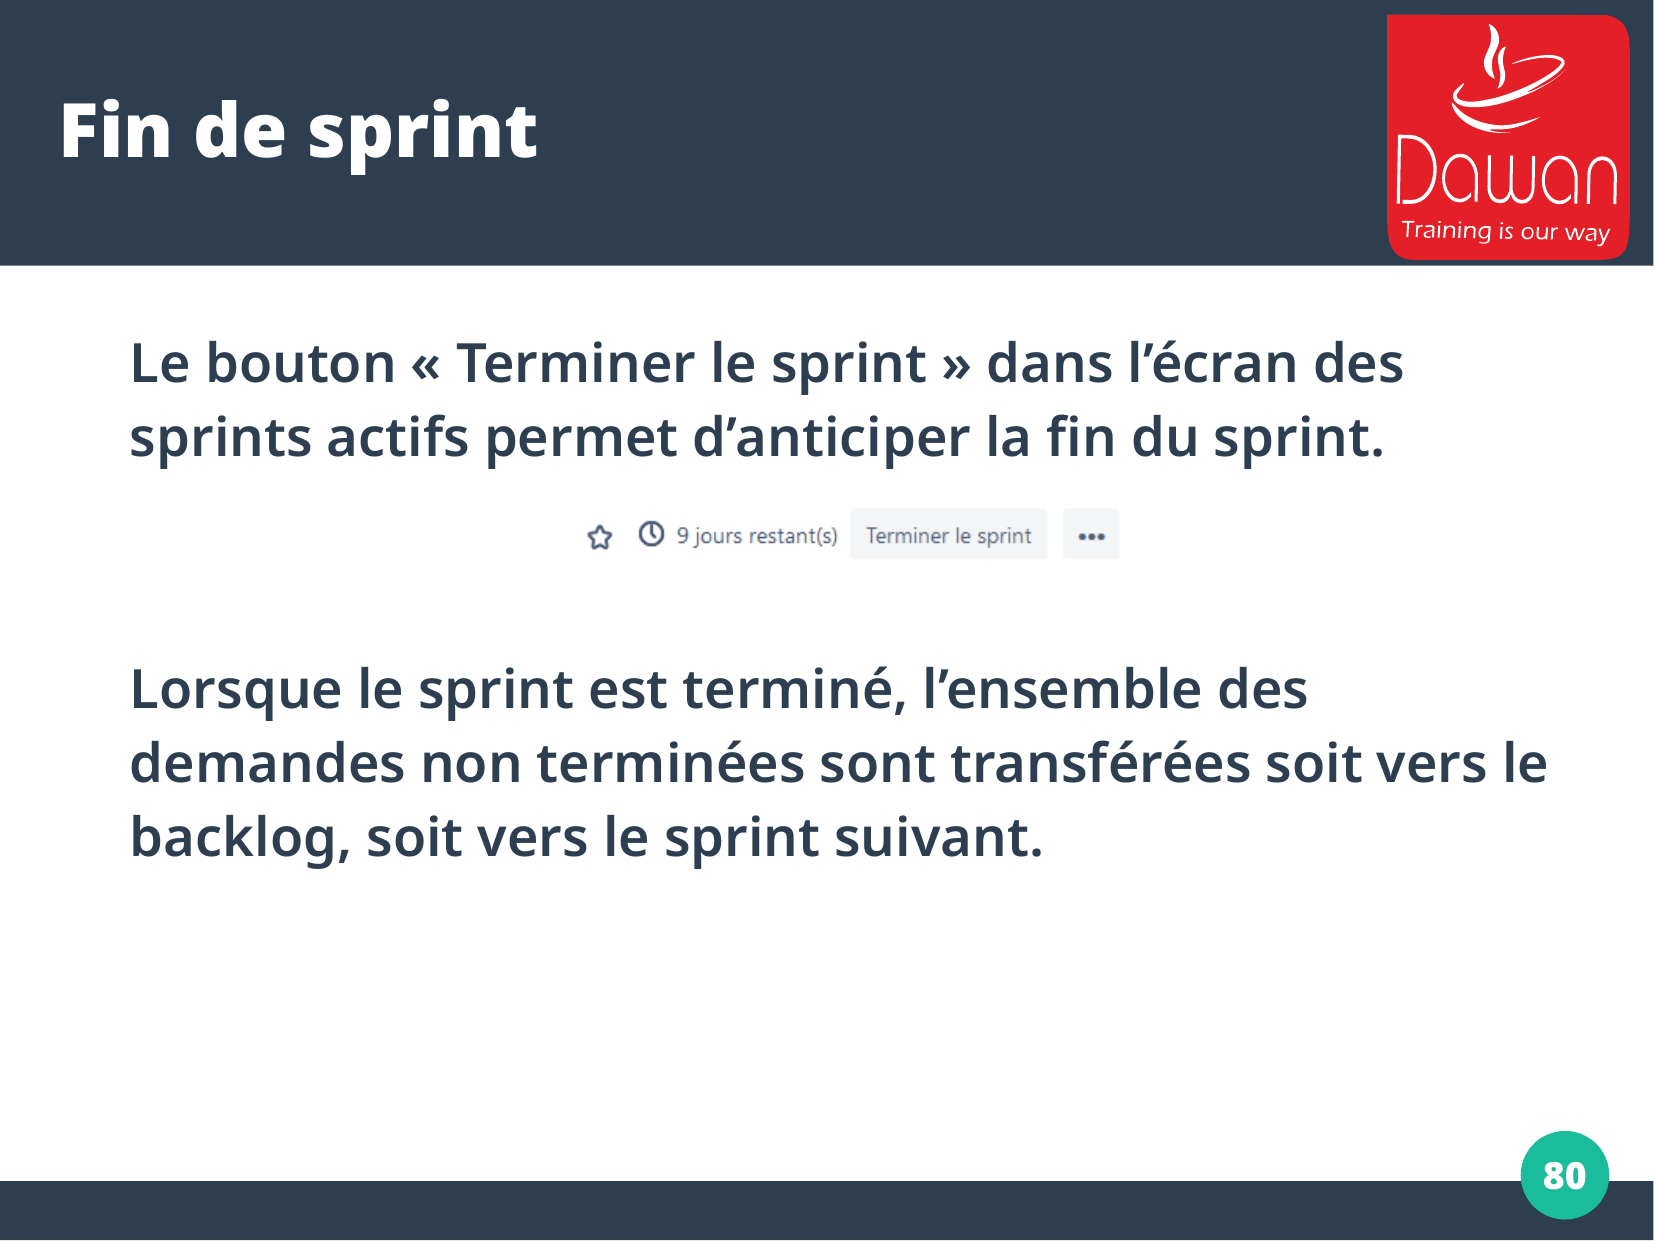

# Fin de sprint
Le bouton « Terminer le sprint » dans l’écran des sprints actifs permet d’anticiper la fin du sprint.
Lorsque le sprint est terminé, l’ensemble des demandes non terminées sont transférées soit vers le backlog, soit vers le sprint suivant.
80